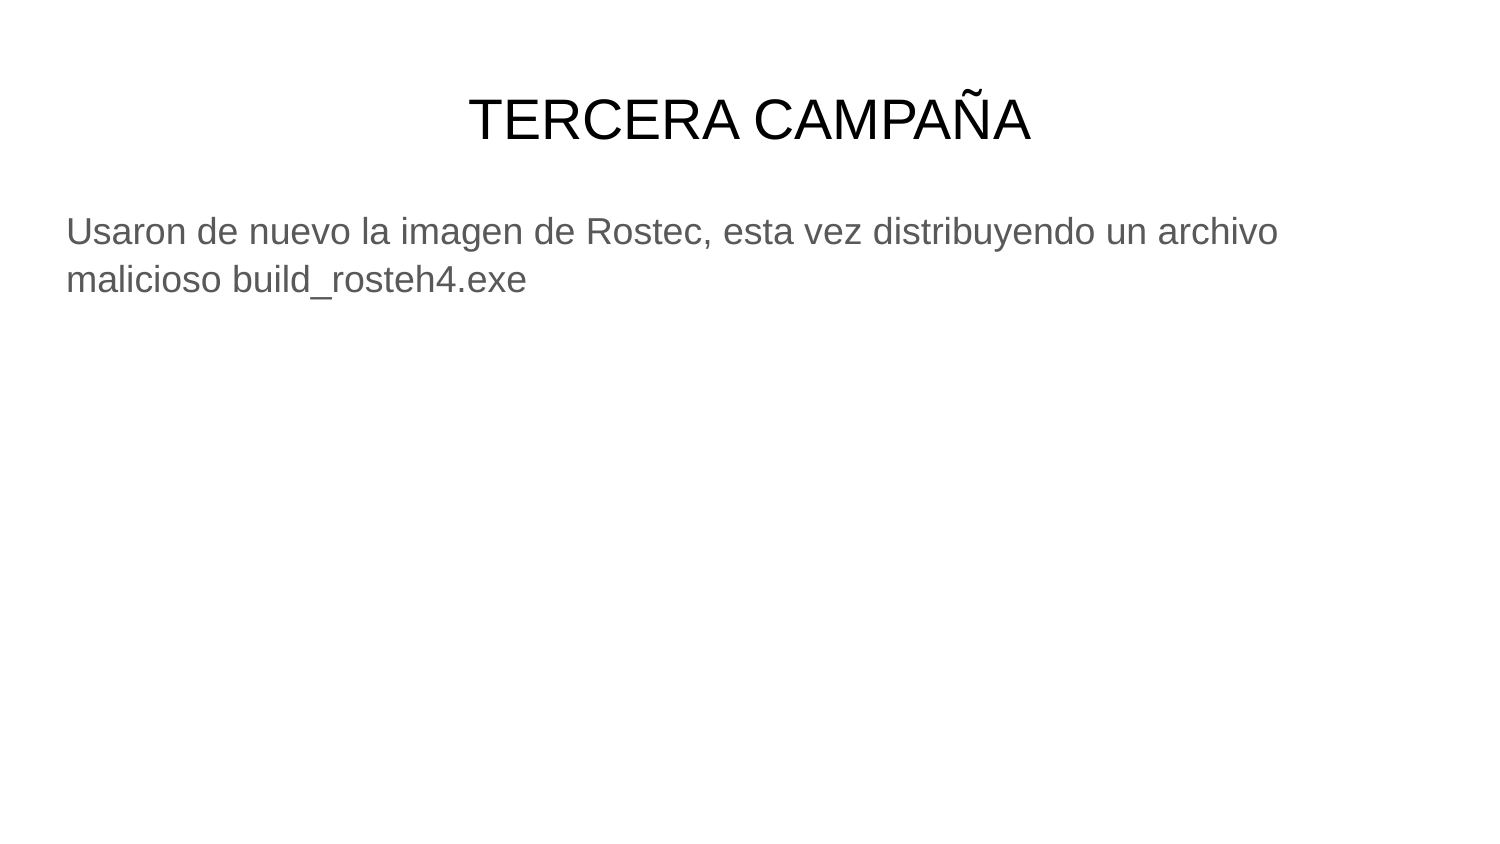

# TERCERA CAMPAÑA
Usaron de nuevo la imagen de Rostec, esta vez distribuyendo un archivo malicioso build_rosteh4.exe